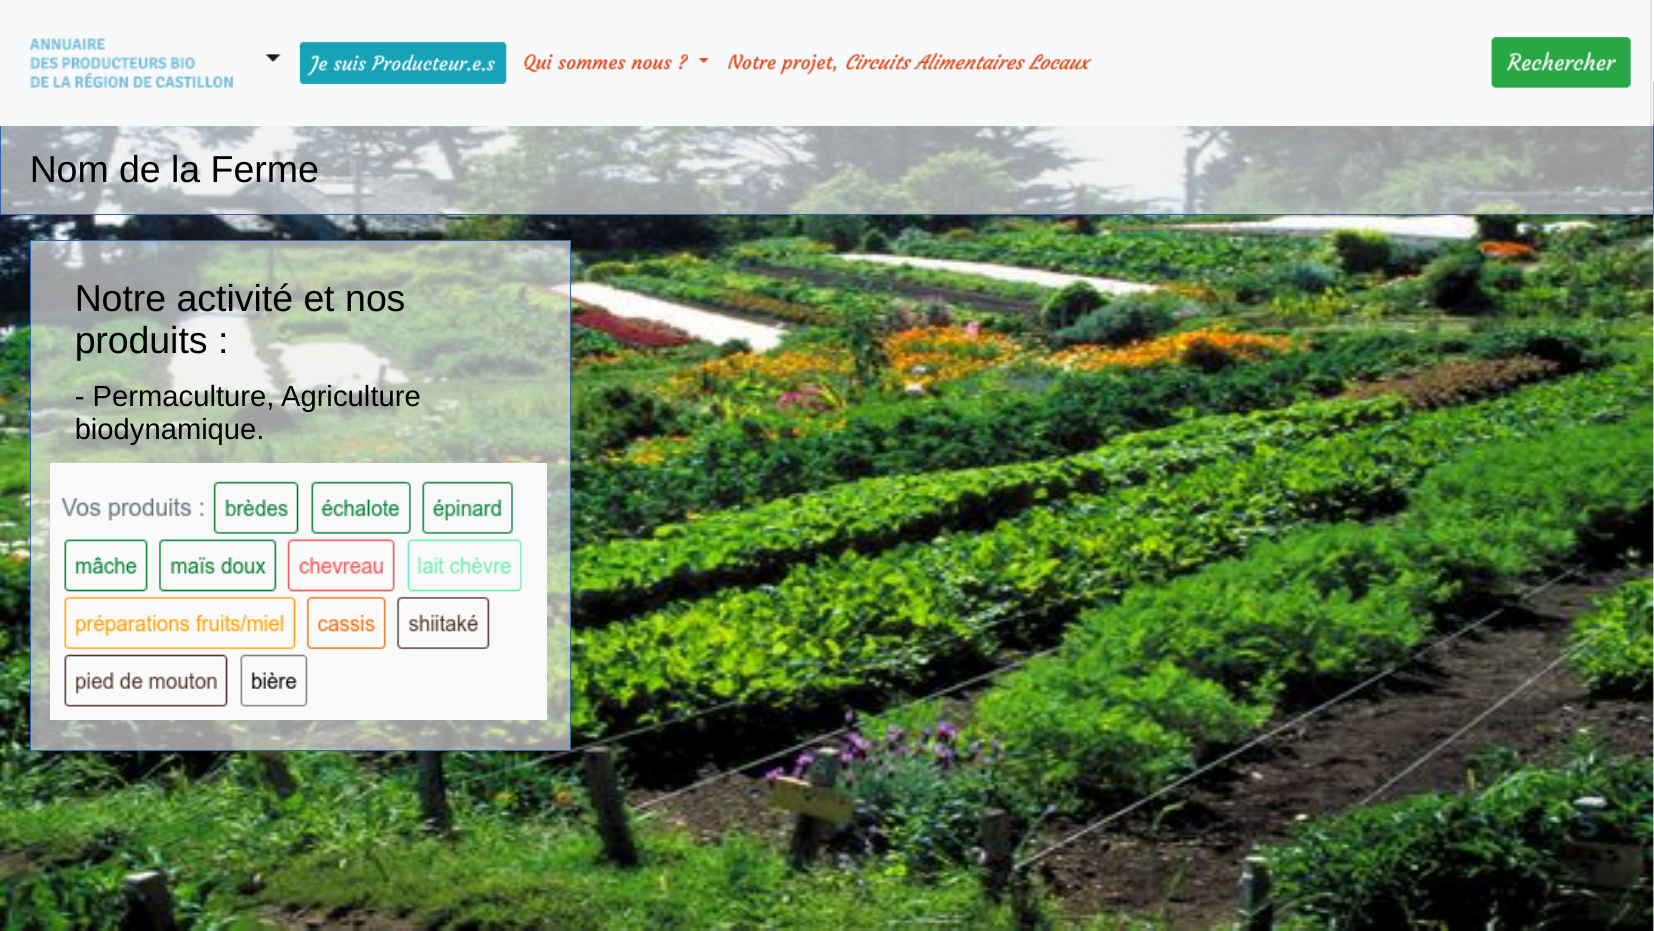

Nom de la Ferme
Notre activité et nos produits :
- Permaculture, Agriculture biodynamique.